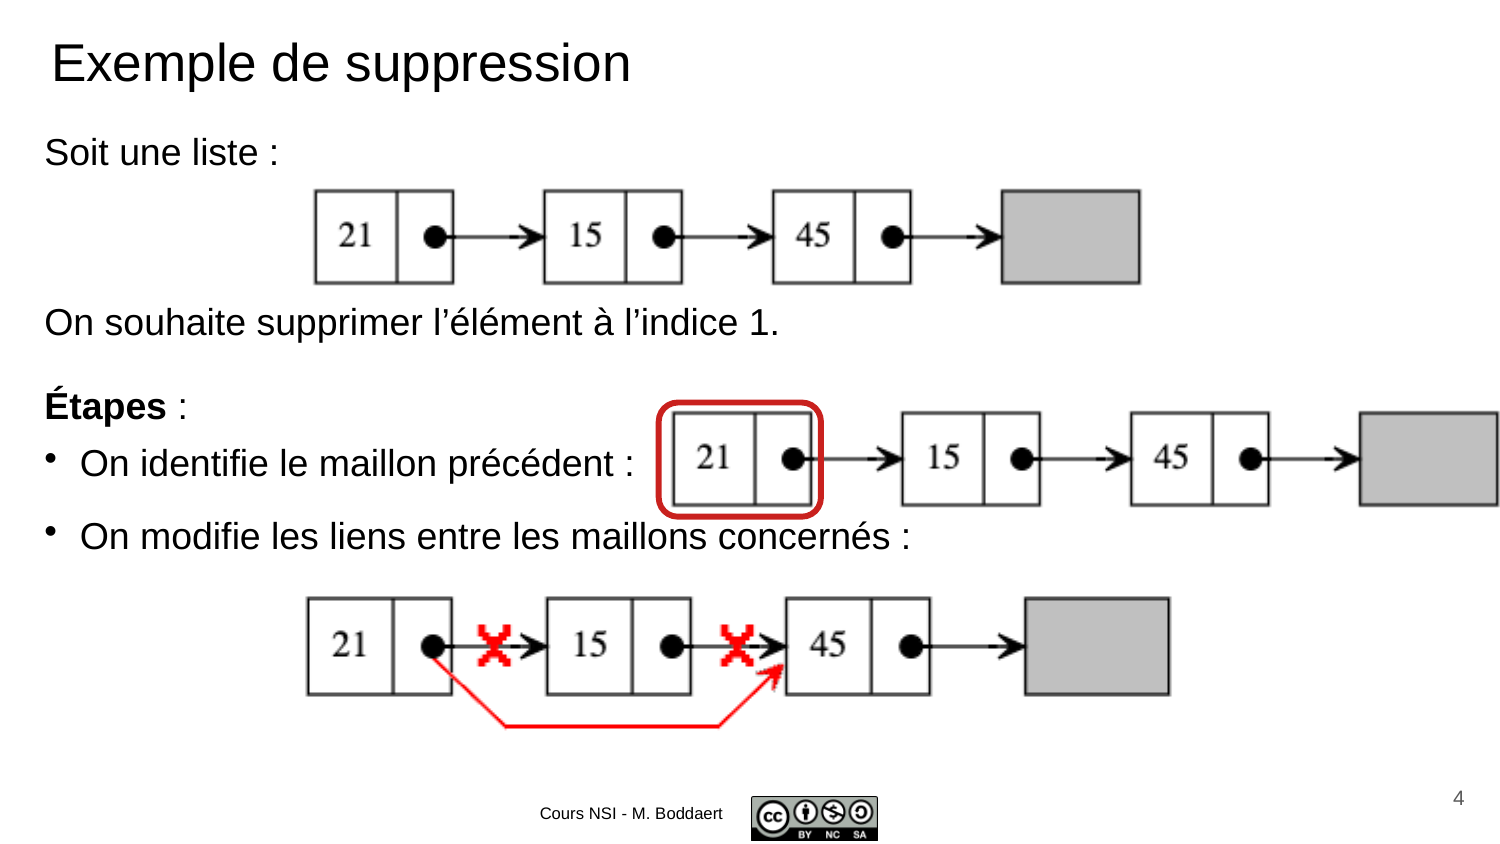

# Exemple de suppression
Soit une liste :
On souhaite supprimer l’élément à l’indice 1.
Étapes :
On identifie le maillon précédent :
On modifie les liens entre les maillons concernés :